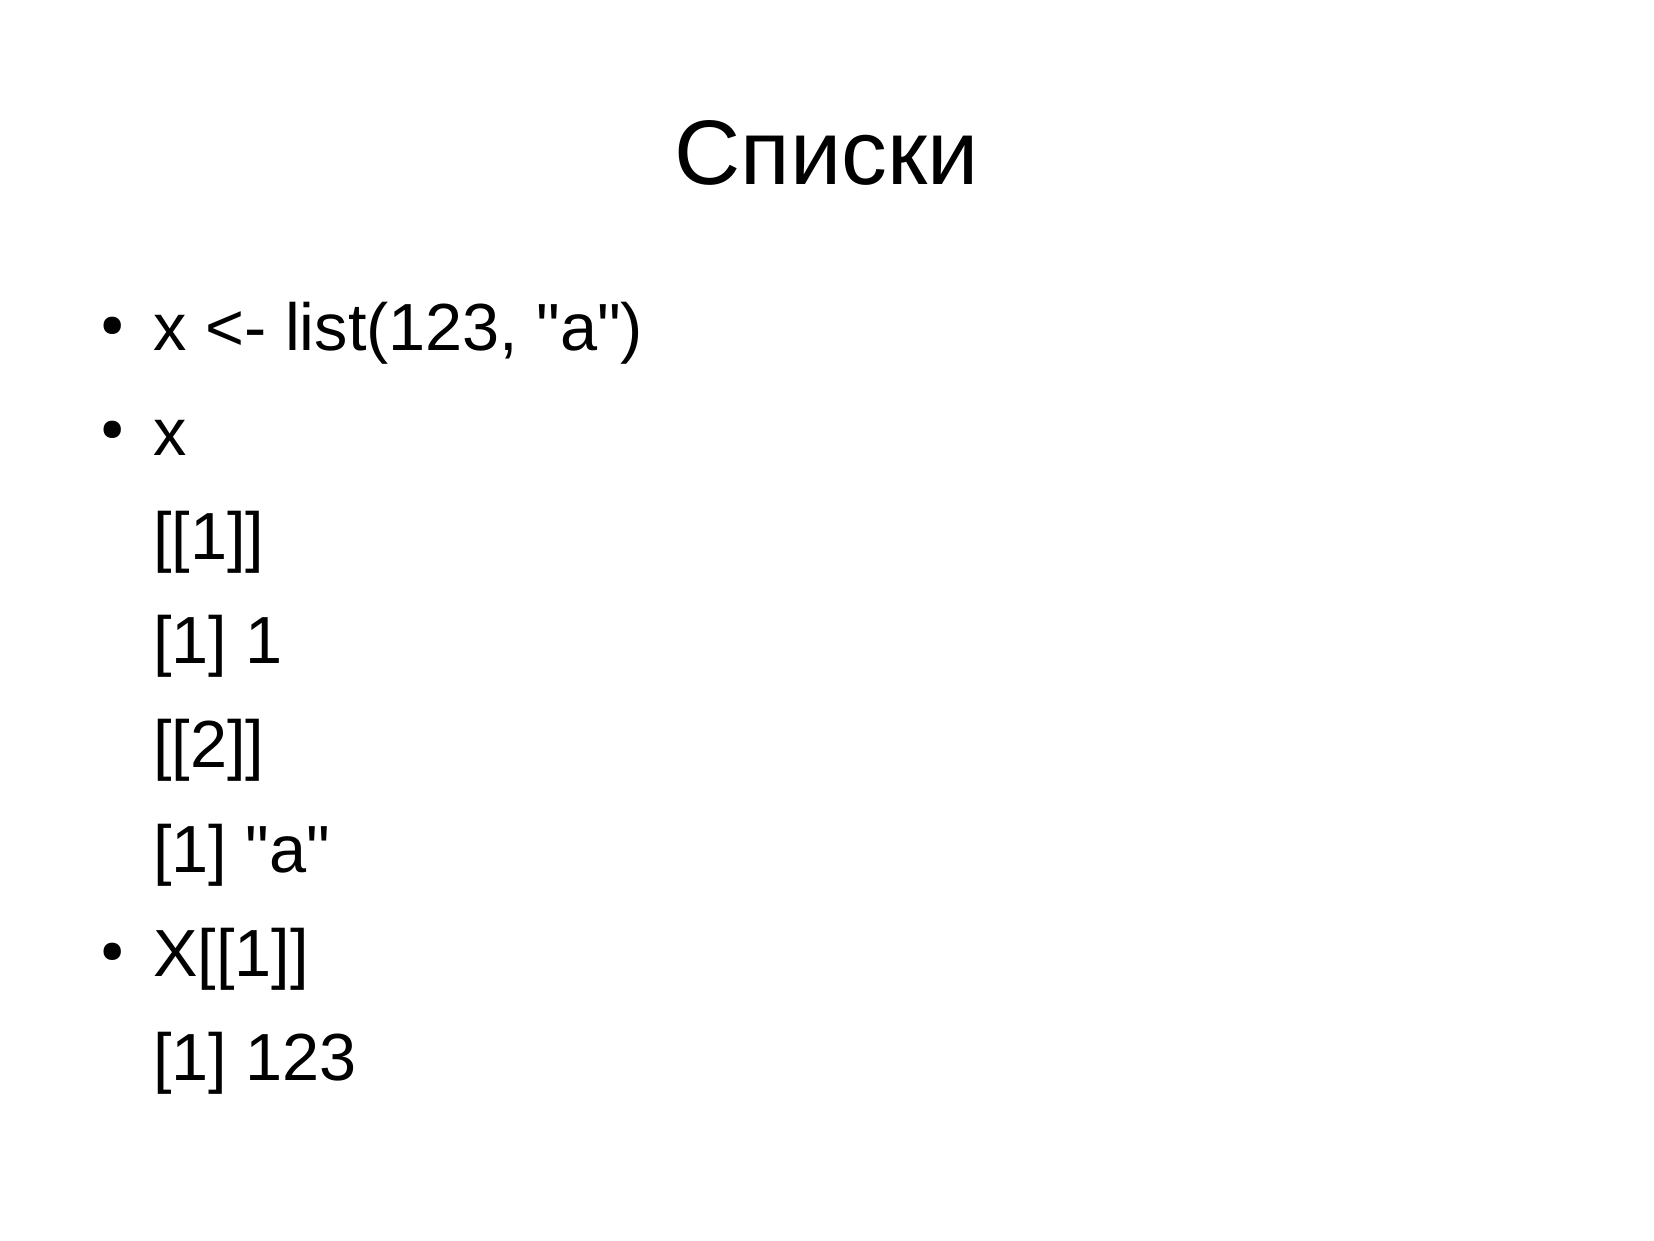

# Списки
x <- list(123, "a")
x
[[1]]
[1] 1
[[2]]
[1] "a"
X[[1]]
[1] 123